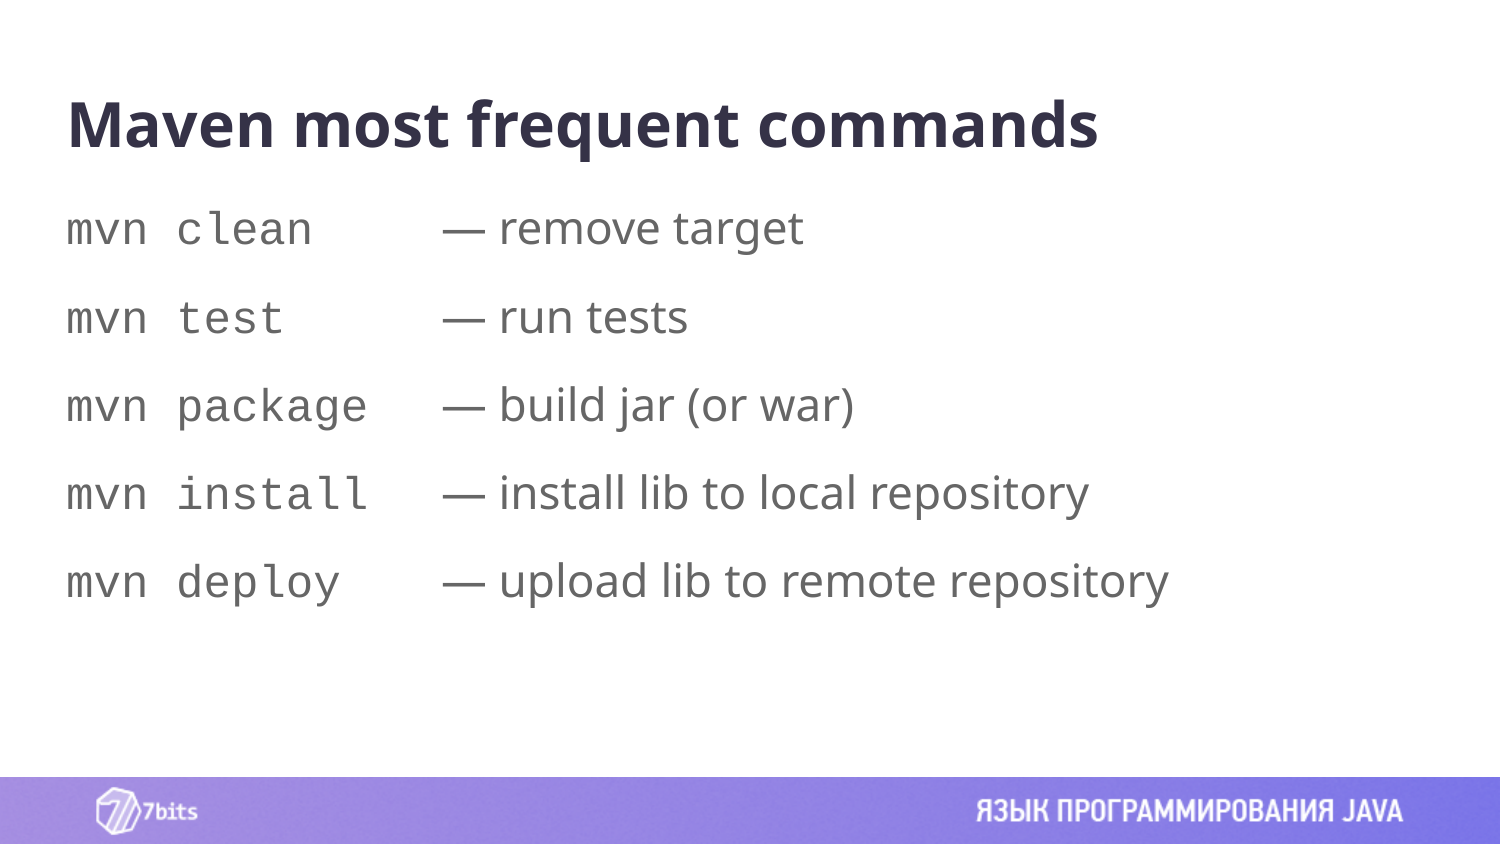

# Maven most frequent commands
mvn clean 		— remove target
mvn test 		— run tests
mvn package 	— build jar (or war)
mvn install 	— install lib to local repository
mvn deploy 		— upload lib to remote repository